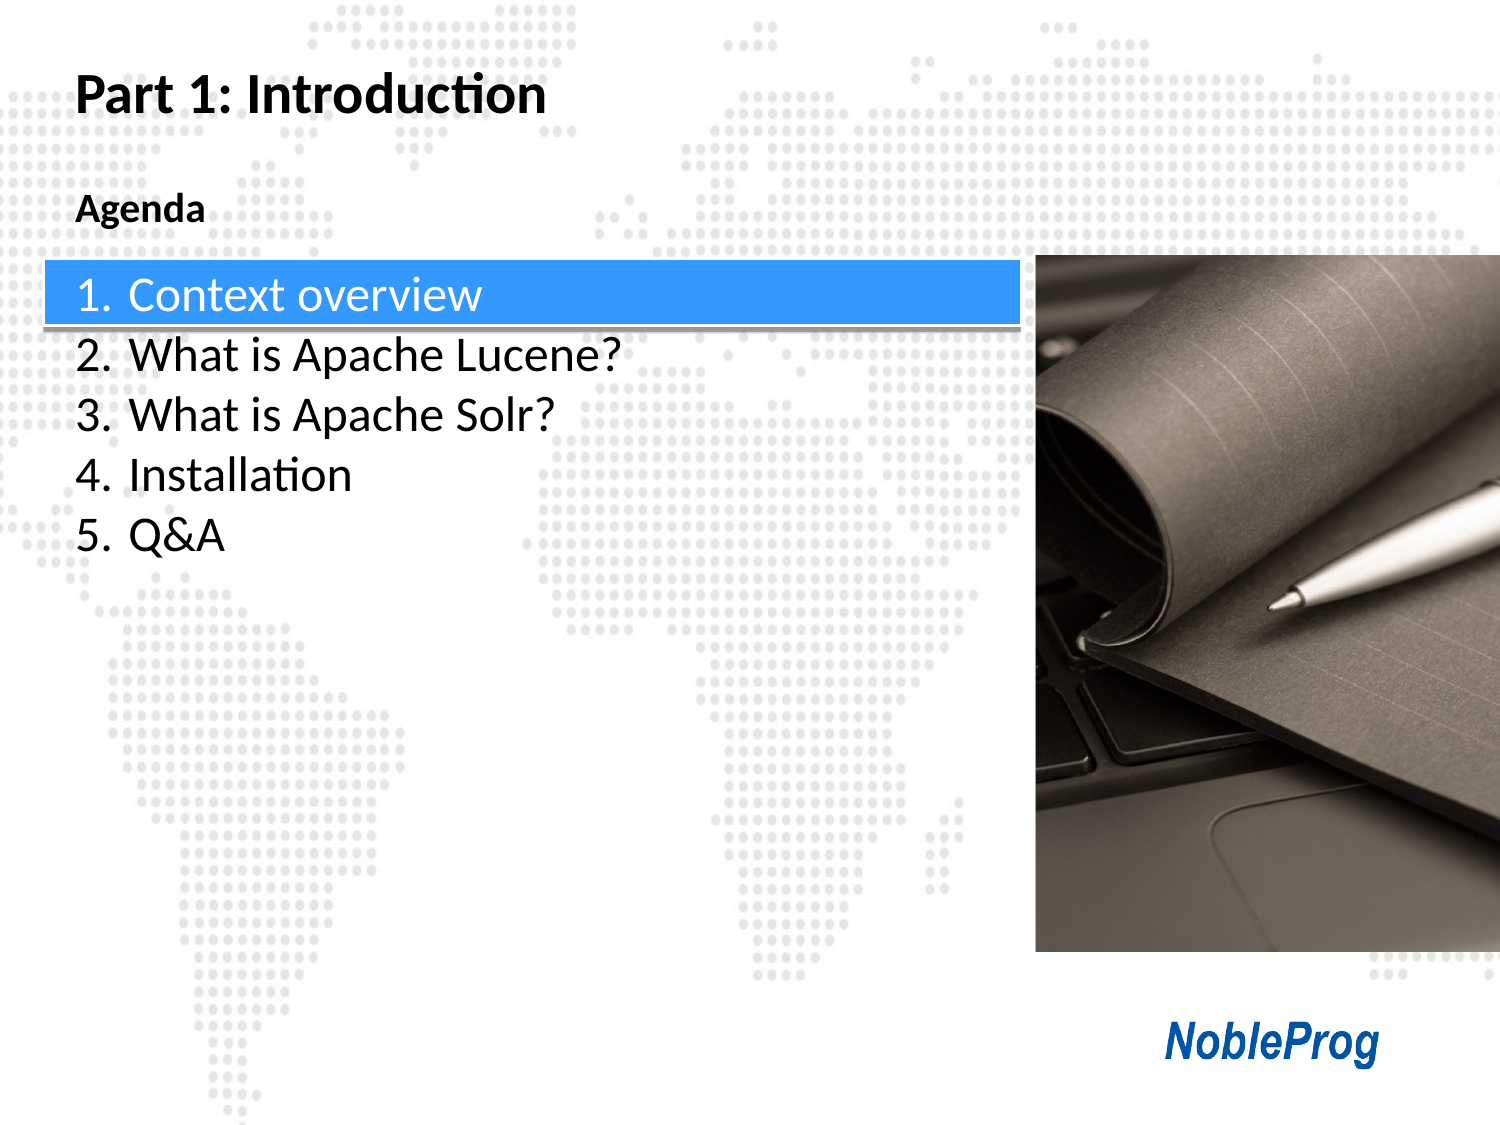

Part 1: Introduction
Agenda
Context overview
What is Apache Lucene?
What is Apache Solr?
Installation
Q&A